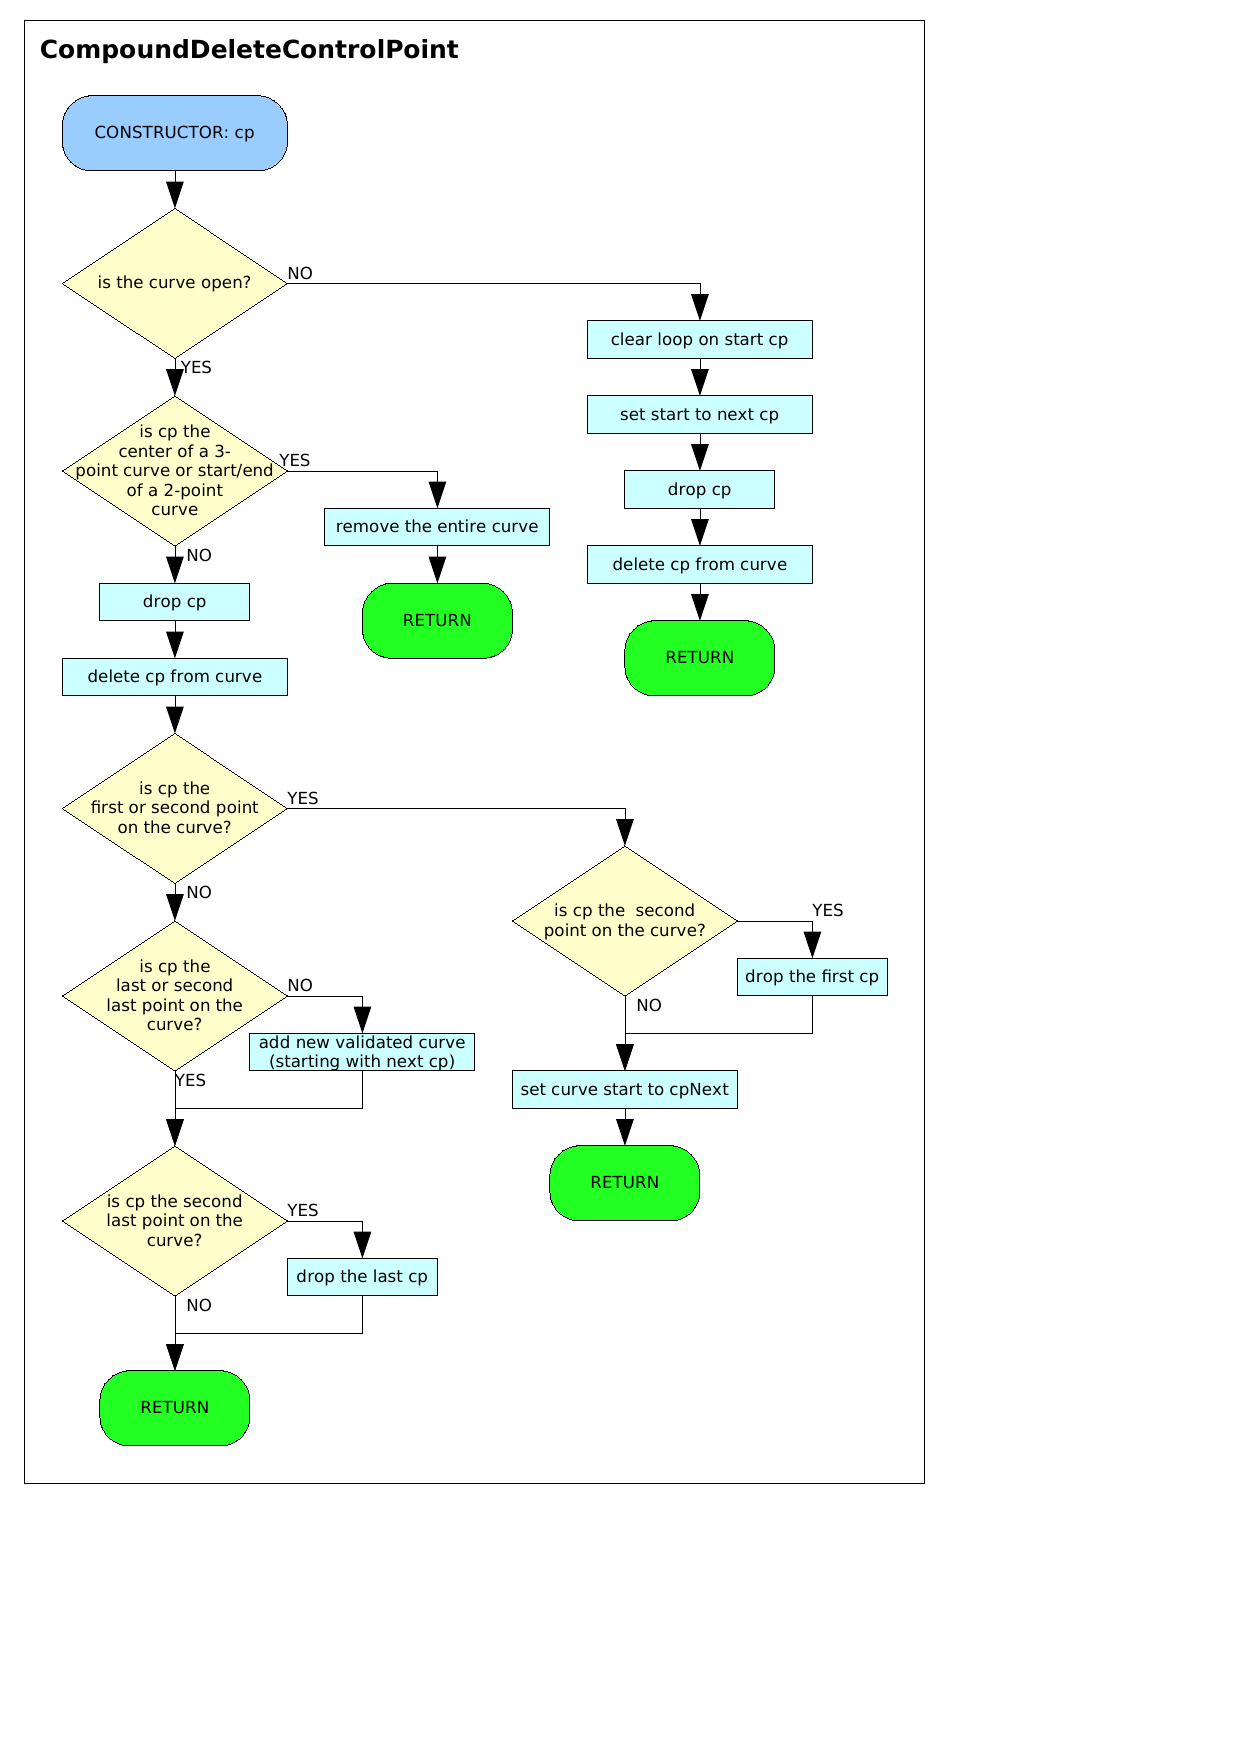

CompoundDeleteControlPoint
CONSTRUCTOR: cp
is the curve open?
NO
clear loop on start cp
YES
is cp the
center of a 3-
point curve or start/end
of a 2-point
curve
set start to next cp
YES
drop cp
drop cp
remove the entire curve
NO
delete cp from curve
drop cp
RETURN
RETURN
delete cp from curve
is cp the
first or second point
on the curve?
YES
is cp the second
point on the curve?
NO
YES
is cp the
last or second
last point on the
curve?
drop the first cp
NO
NO
add new validated curve
(starting with next cp)
YES
set curve start to cpNext
is cp the second
last point on the
curve?
RETURN
YES
drop the last cp
NO
RETURN